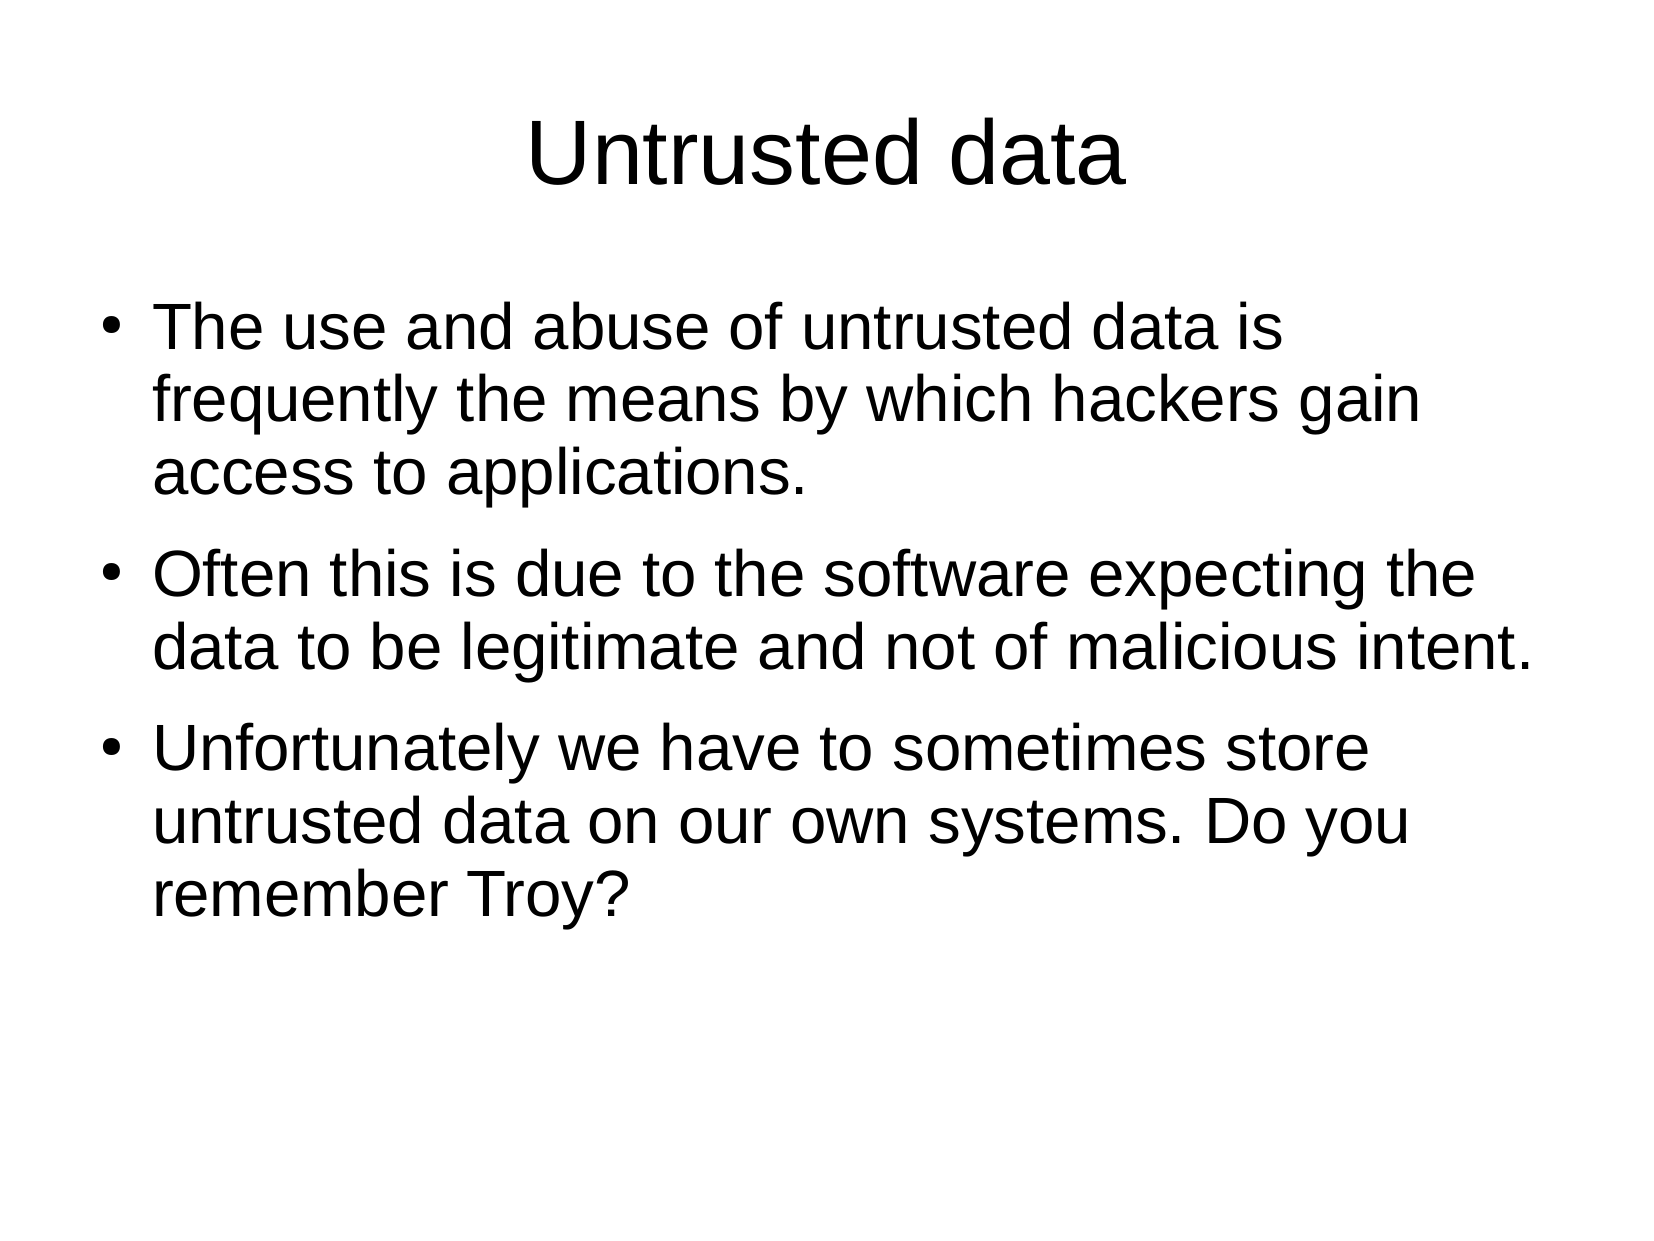

# Untrusted data
The use and abuse of untrusted data is frequently the means by which hackers gain access to applications.
Often this is due to the software expecting the data to be legitimate and not of malicious intent.
Unfortunately we have to sometimes store untrusted data on our own systems. Do you remember Troy?